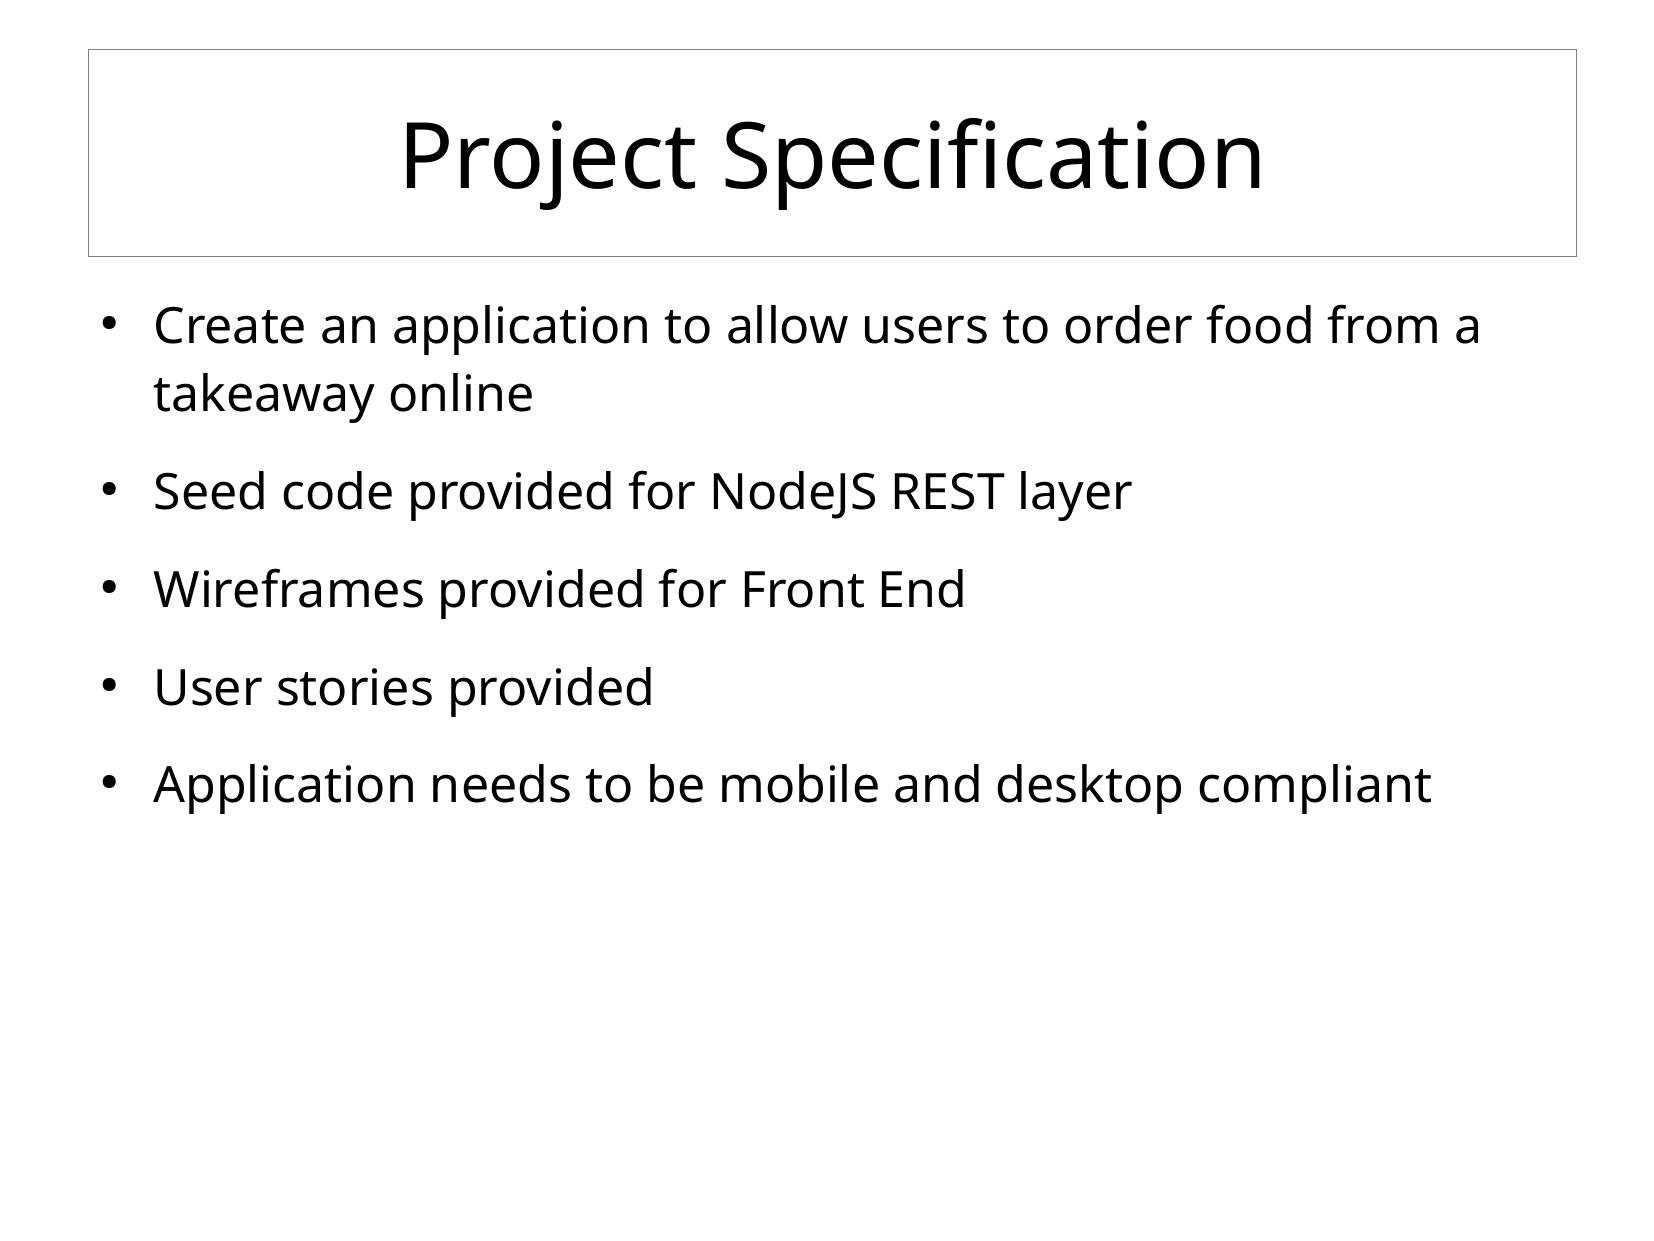

# Project Specification
Create an application to allow users to order food from a takeaway online
Seed code provided for NodeJS REST layer
Wireframes provided for Front End
User stories provided
Application needs to be mobile and desktop compliant